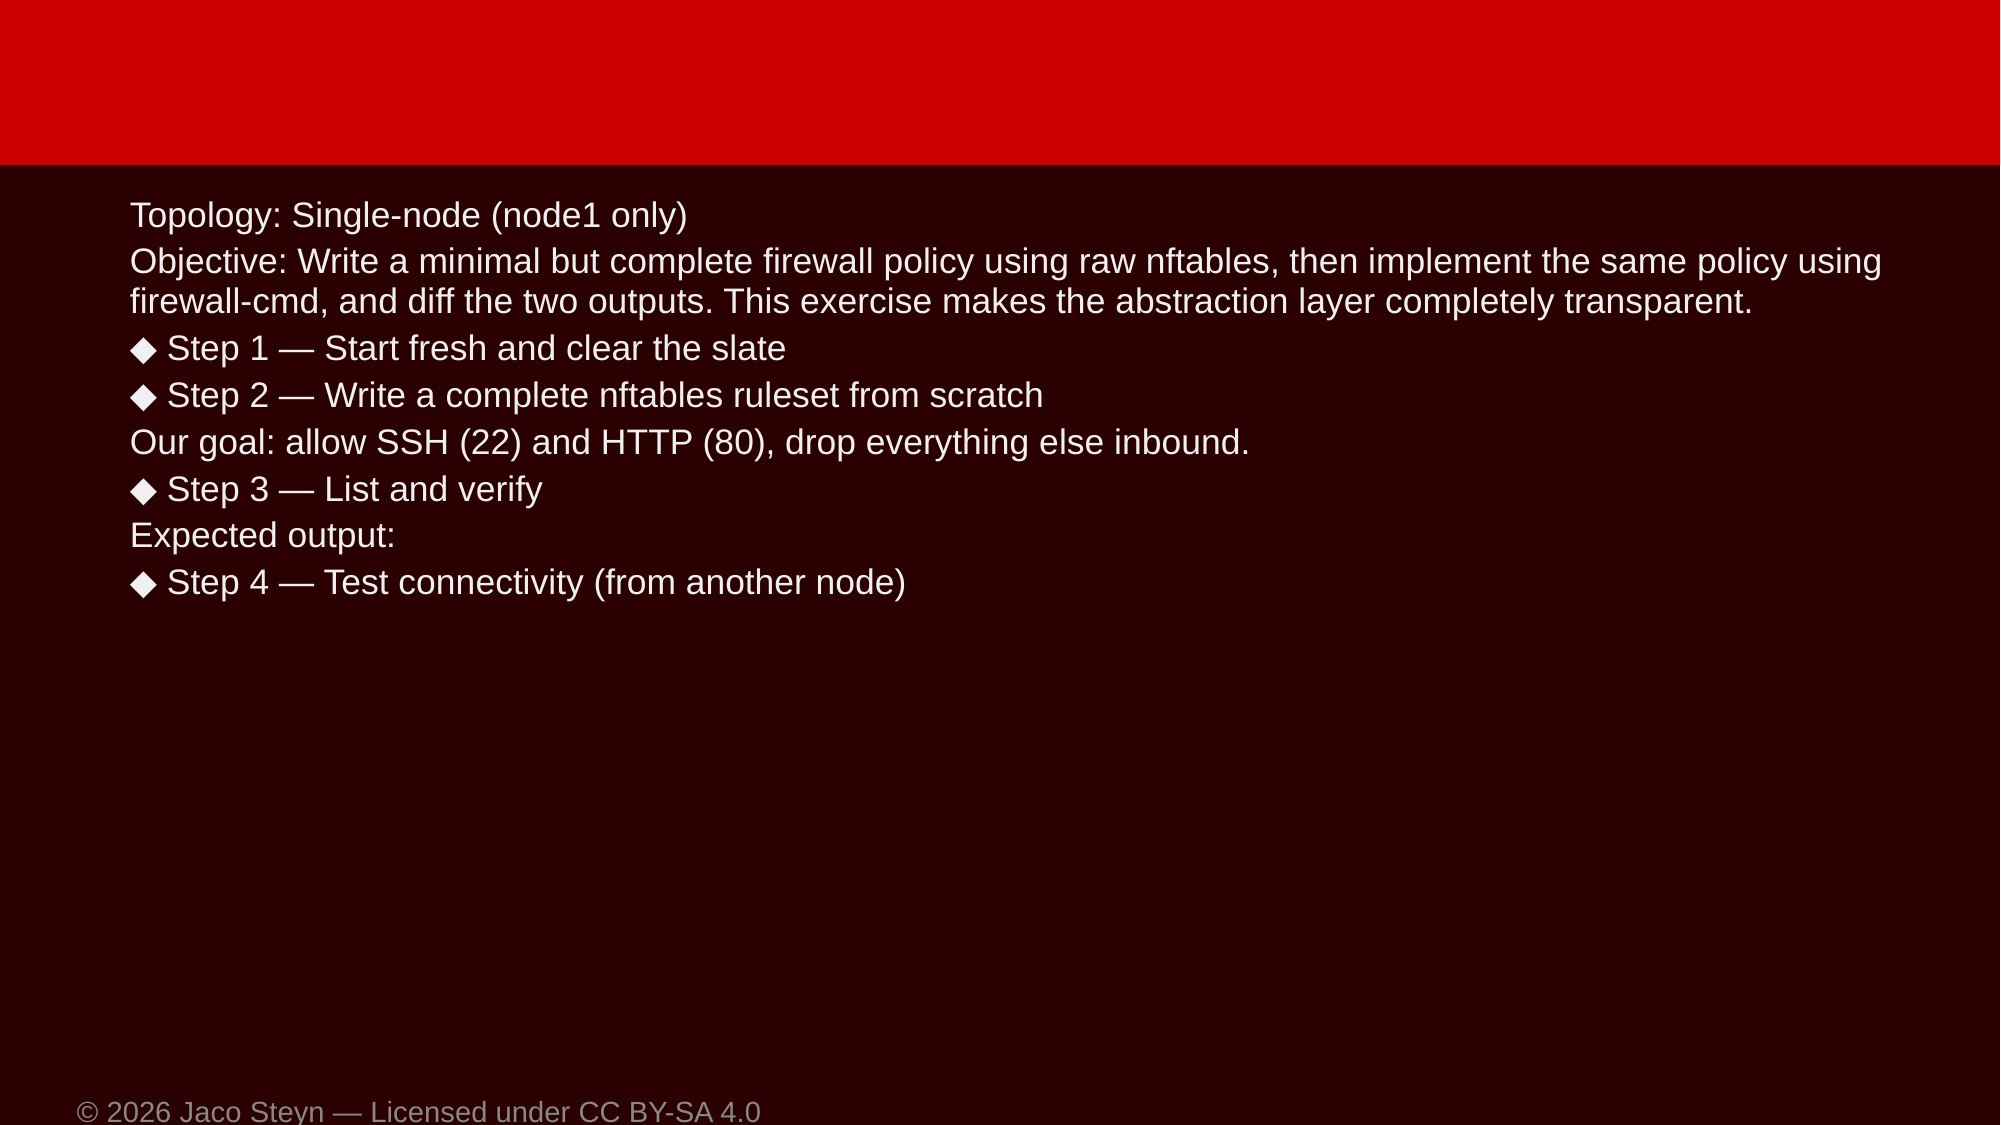

🔧 Lab 2 — Write Rules Then Compare with firewalld
Topology: Single-node (node1 only)
Objective: Write a minimal but complete firewall policy using raw nftables, then implement the same policy using firewall-cmd, and diff the two outputs. This exercise makes the abstraction layer completely transparent.
◆ Step 1 — Start fresh and clear the slate
◆ Step 2 — Write a complete nftables ruleset from scratch
Our goal: allow SSH (22) and HTTP (80), drop everything else inbound.
◆ Step 3 — List and verify
Expected output:
◆ Step 4 — Test connectivity (from another node)
© 2026 Jaco Steyn — Licensed under CC BY-SA 4.0